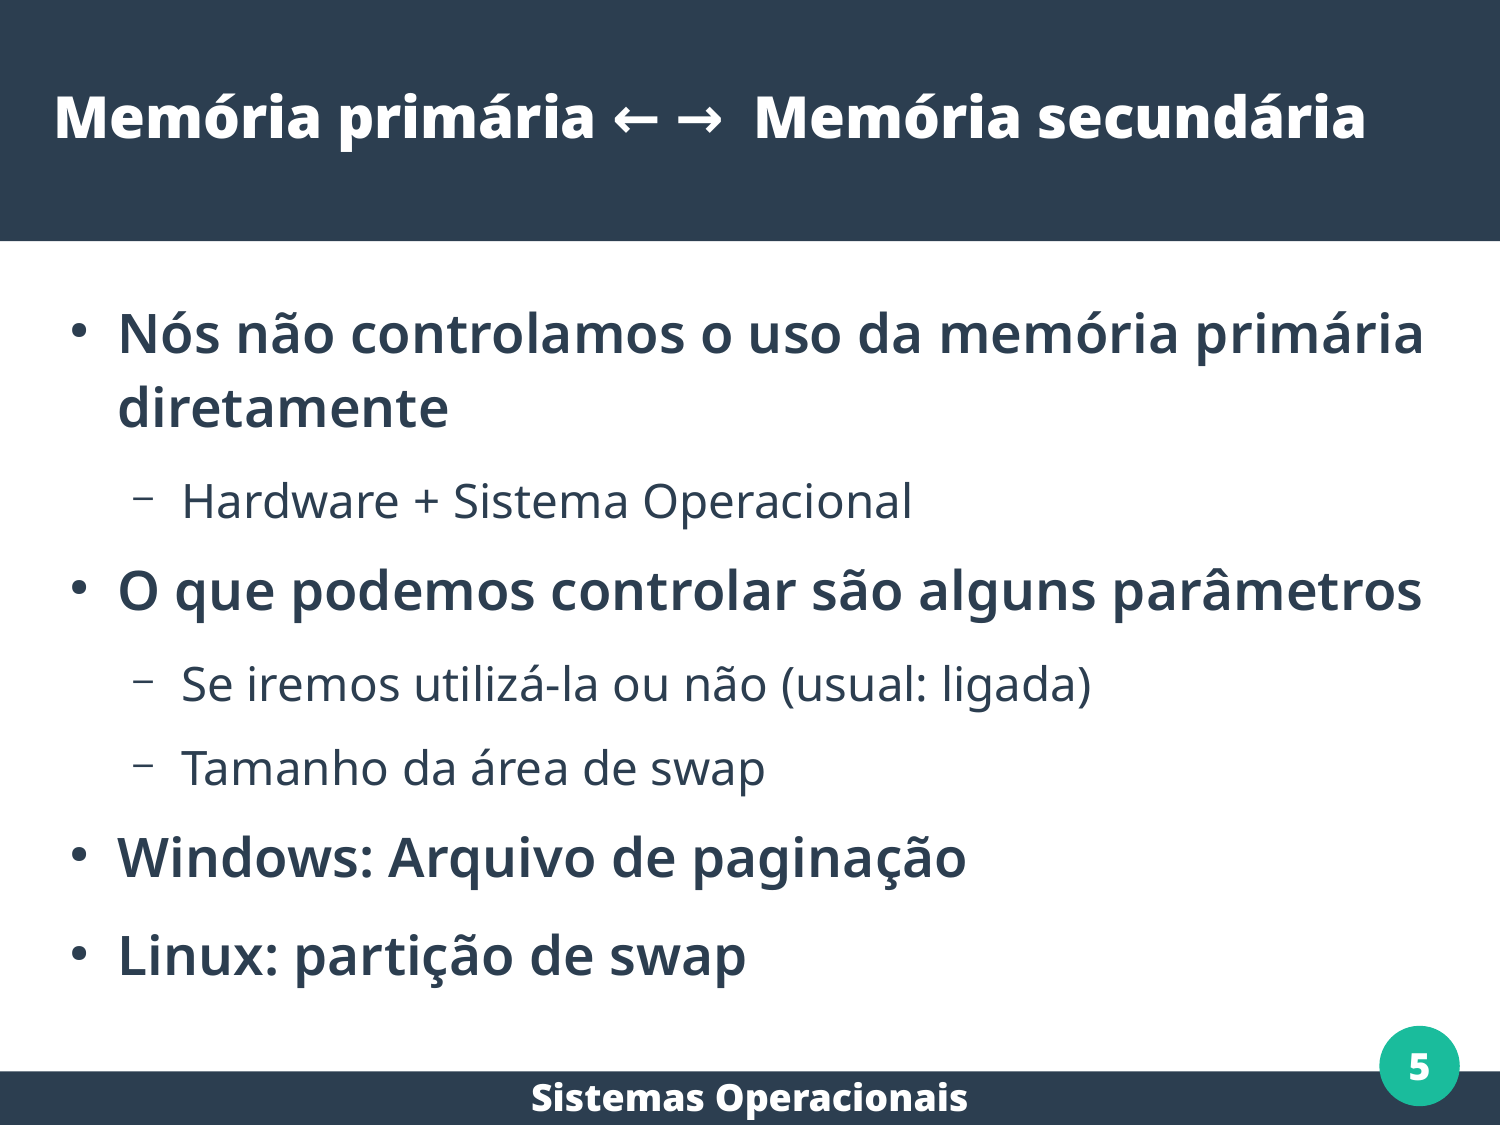

# Memória primária ← → Memória secundária
Nós não controlamos o uso da memória primária diretamente
Hardware + Sistema Operacional
O que podemos controlar são alguns parâmetros
Se iremos utilizá-la ou não (usual: ligada)
Tamanho da área de swap
Windows: Arquivo de paginação
Linux: partição de swap
5
Sistemas Operacionais